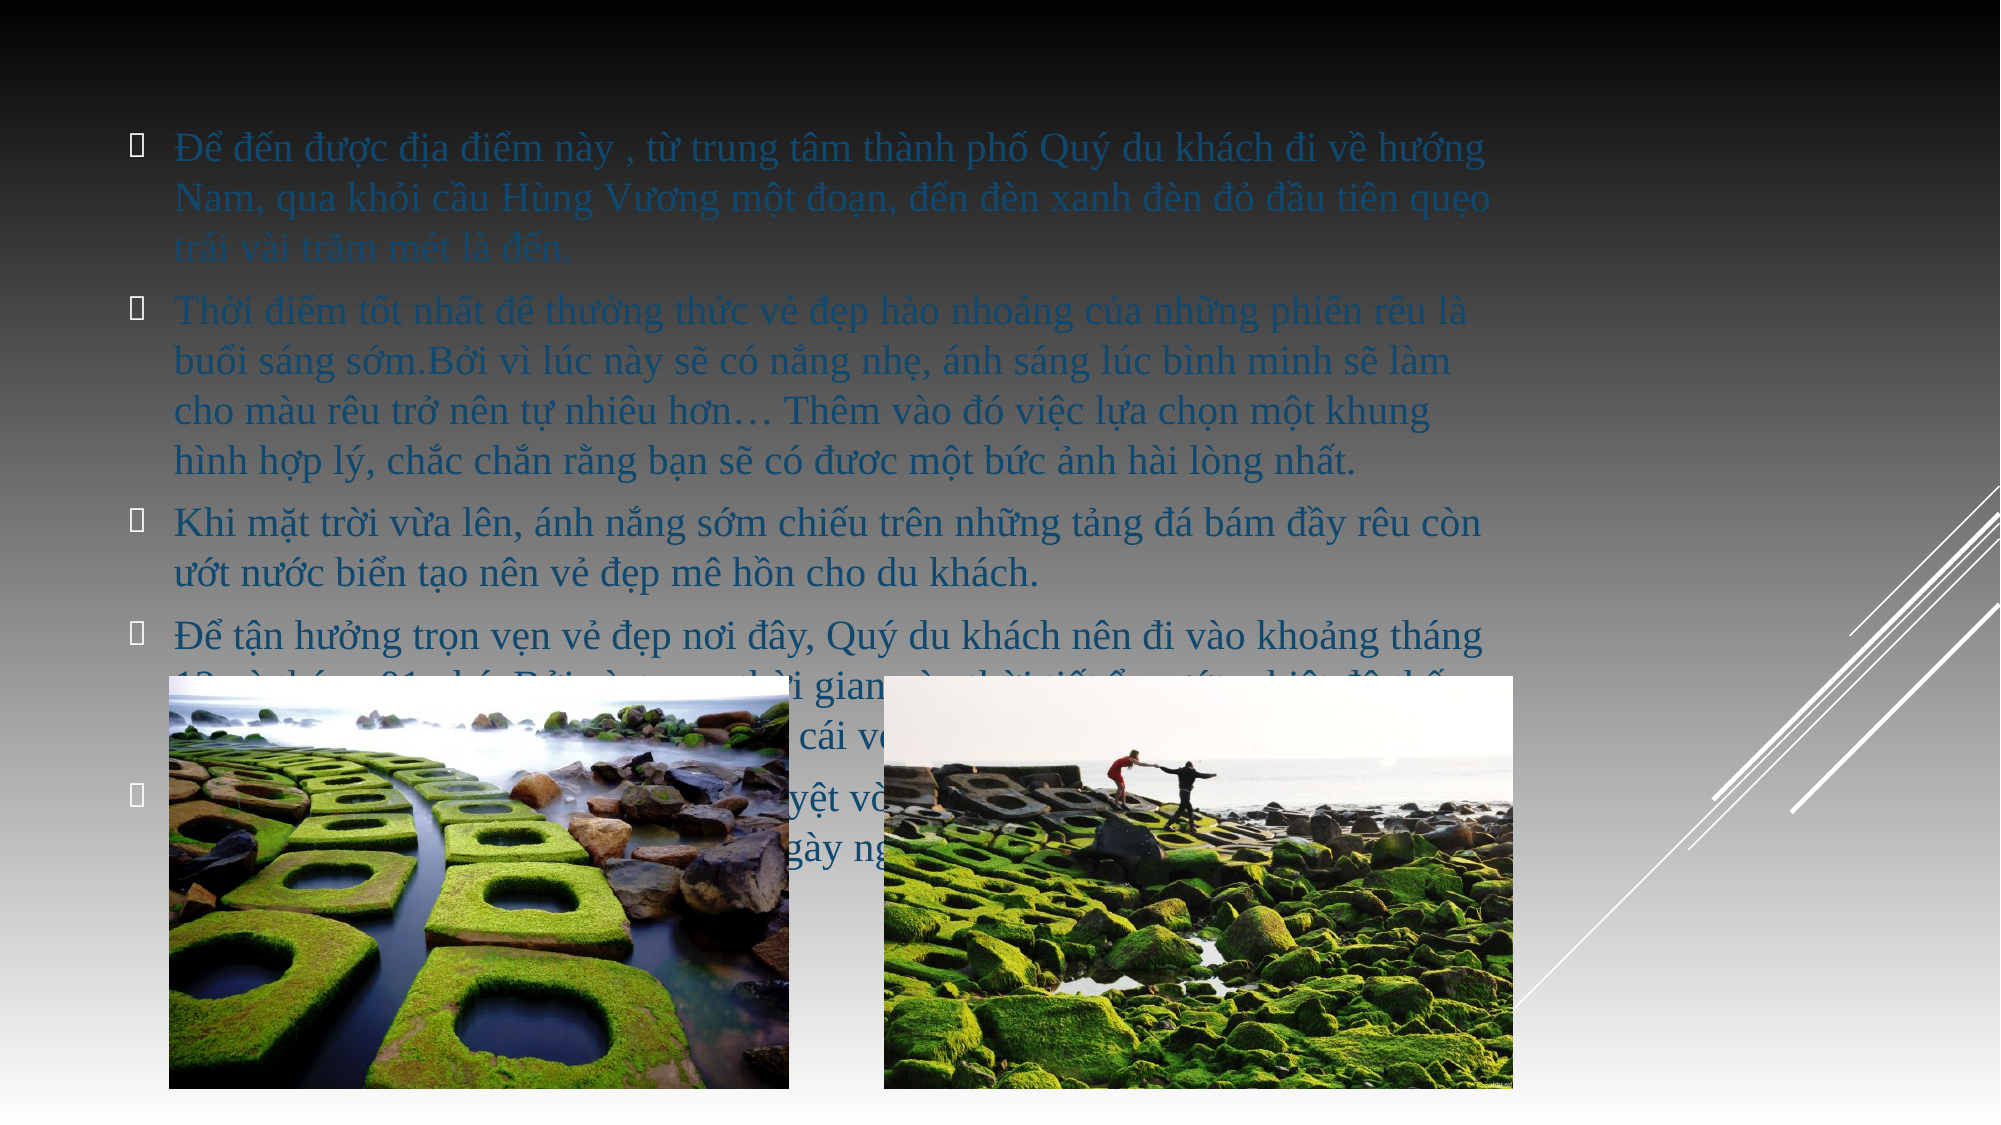

Để đến được địa điểm này , từ trung tâm thành phố Quý du khách đi về hướng Nam, qua khỏi cầu Hùng Vương một đoạn, đến đèn xanh đèn đỏ đầu tiên quẹo trái vài trăm mét là đến.
Thời điểm tốt nhất để thưởng thức vẻ đẹp hào nhoáng của những phiến rêu là buổi sáng sớm.Bởi vì lúc này sẽ có nắng nhẹ, ánh sáng lúc bình minh sẽ làm cho màu rêu trở nên tự nhiêu hơn… Thêm vào đó việc lựa chọn một khung hình hợp lý, chắc chắn rằng bạn sẽ có đươc một bức ảnh hài lòng nhất.
Khi mặt trời vừa lên, ánh nắng sớm chiếu trên những tảng đá bám đầy rêu còn ướt nước biển tạo nên vẻ đẹp mê hồn cho du khách.
Để tận hưởng trọn vẹn vẻ đẹp nơi đây, Quý du khách nên đi vào khoảng tháng 12 và tháng 01 nhé .Bởi vì  trong thời gian này thời tiết ẩm ướt, nhiệt độ thấp. thiên đường rêu xanh sẽ khoe rõ hơn cái vẻ đẹp tiềm ẩn của chúng.
Thật là một thiên đường mới lạ và tuyệt vời đúng không? Hãy cùng nhau trải nghiệm và thưởng thức cho những ngày nghỉ  nào.
#